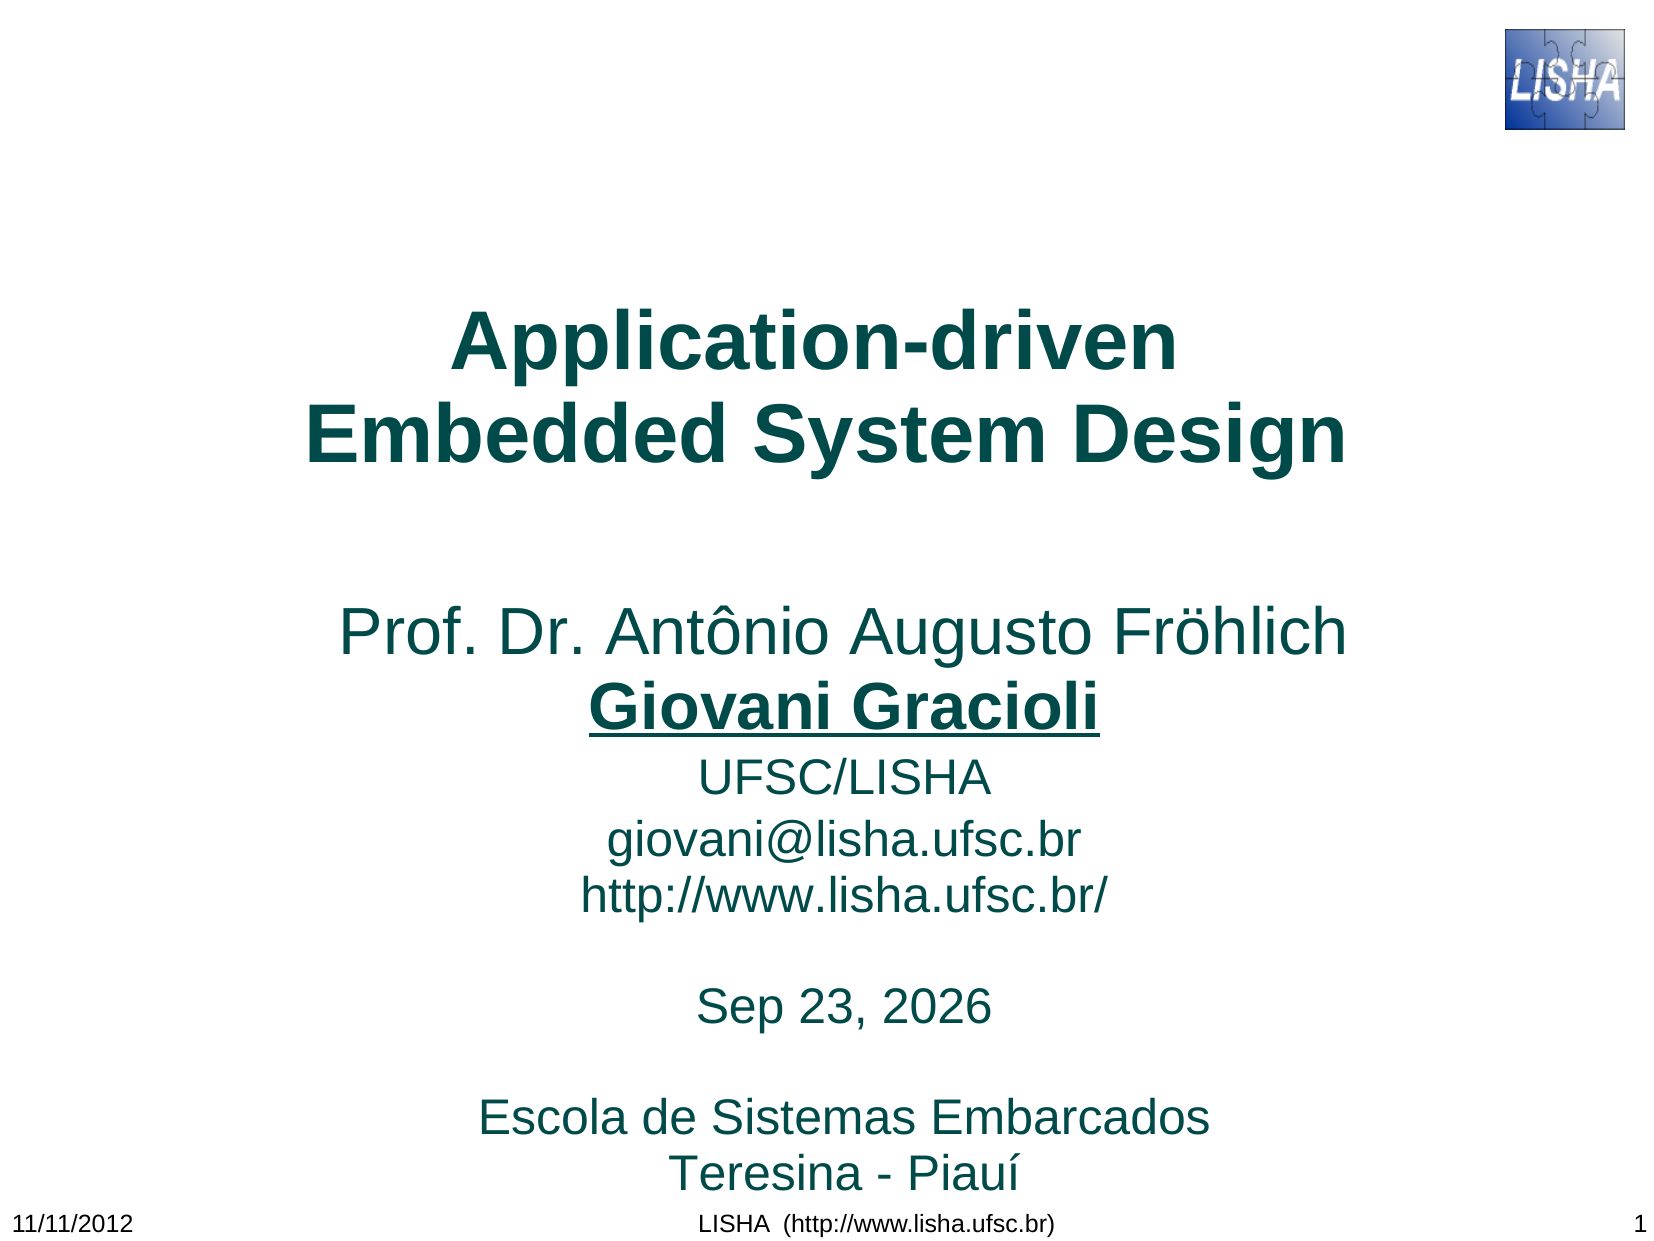

# Application-driven Embedded System Design
Prof. Dr. Antônio Augusto Fröhlich
Giovani Gracioli
UFSC/LISHA
giovani@lisha.ufsc.br
http://www.lisha.ufsc.br/
Escola de Sistemas Embarcados
Teresina - Piauí